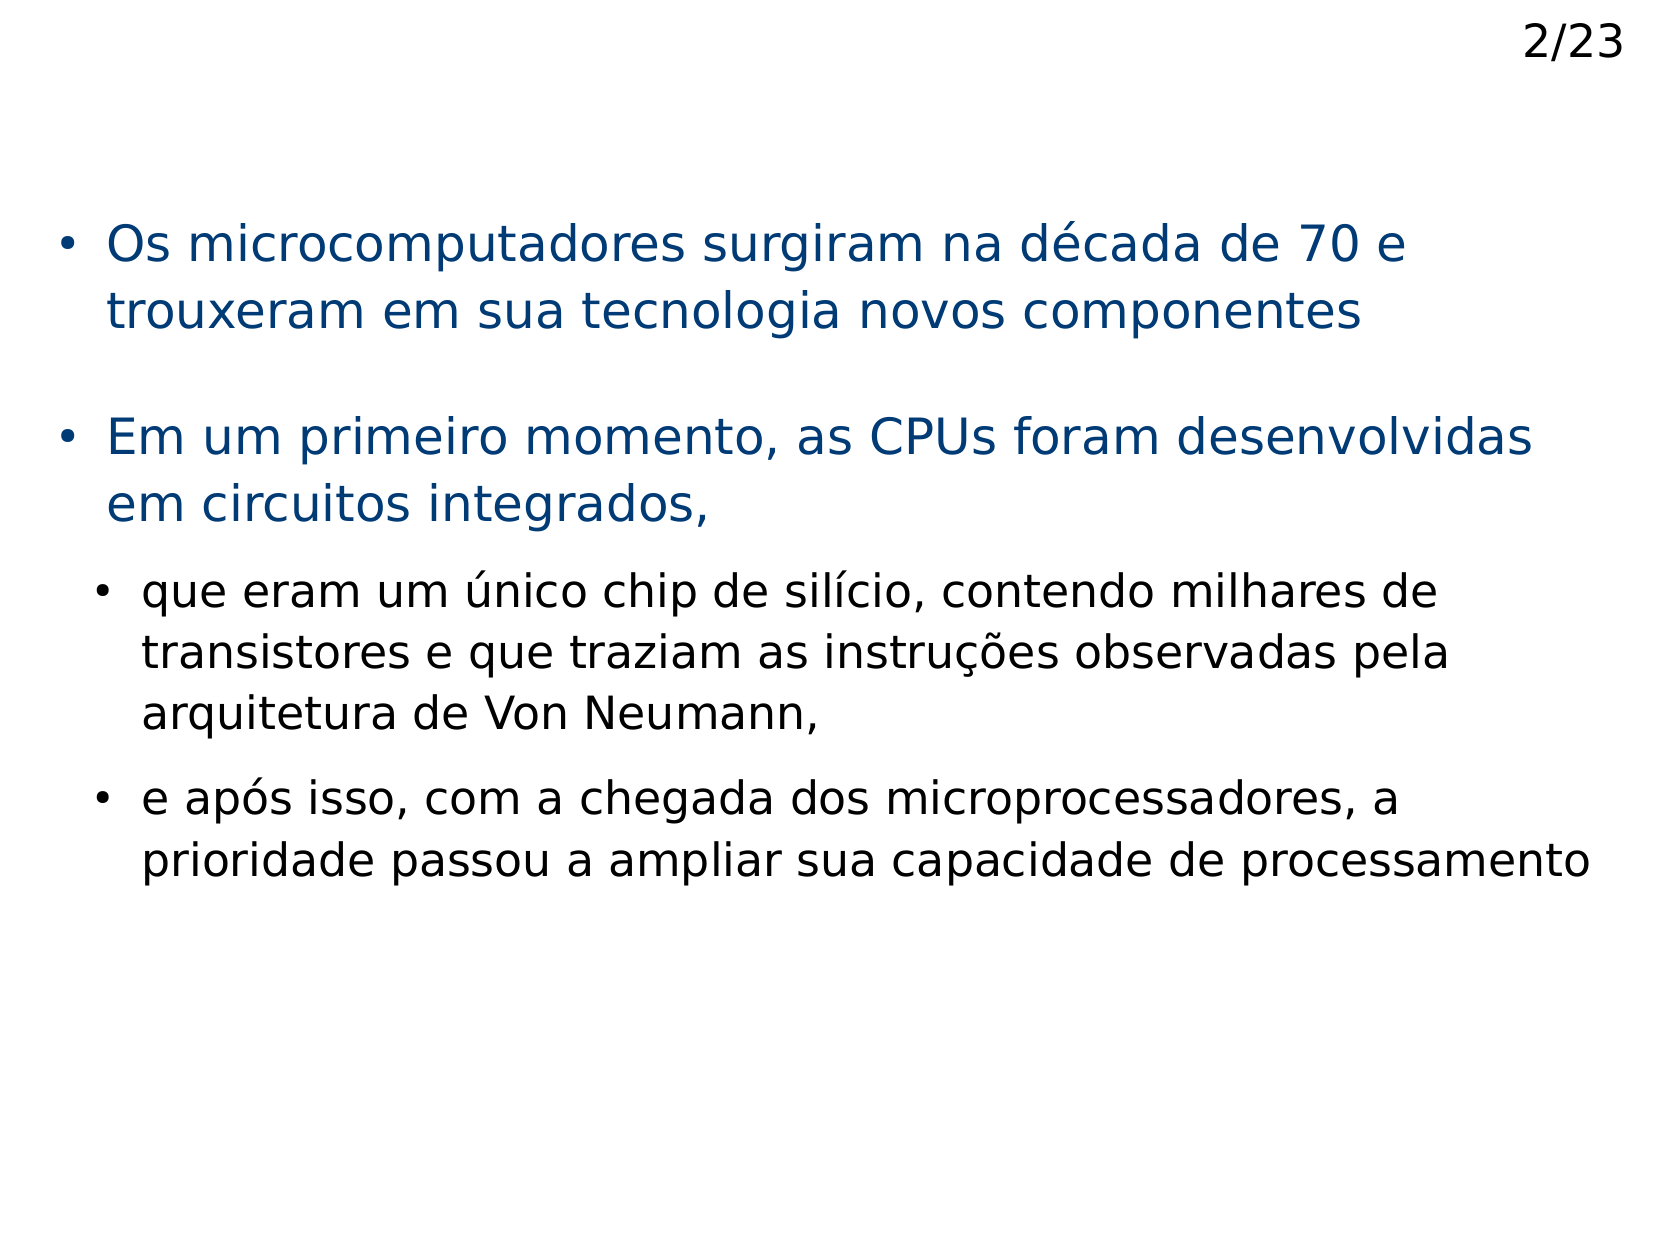

2
#
Os microcomputadores surgiram na década de 70 e trouxeram em sua tecnologia novos componentes
Em um primeiro momento, as CPUs foram desenvolvidas em circuitos integrados,
que eram um único chip de silício, contendo milhares de transistores e que traziam as instruções observadas pela arquitetura de Von Neumann,
e após isso, com a chegada dos microprocessadores, a prioridade passou a ampliar sua capacidade de processamento